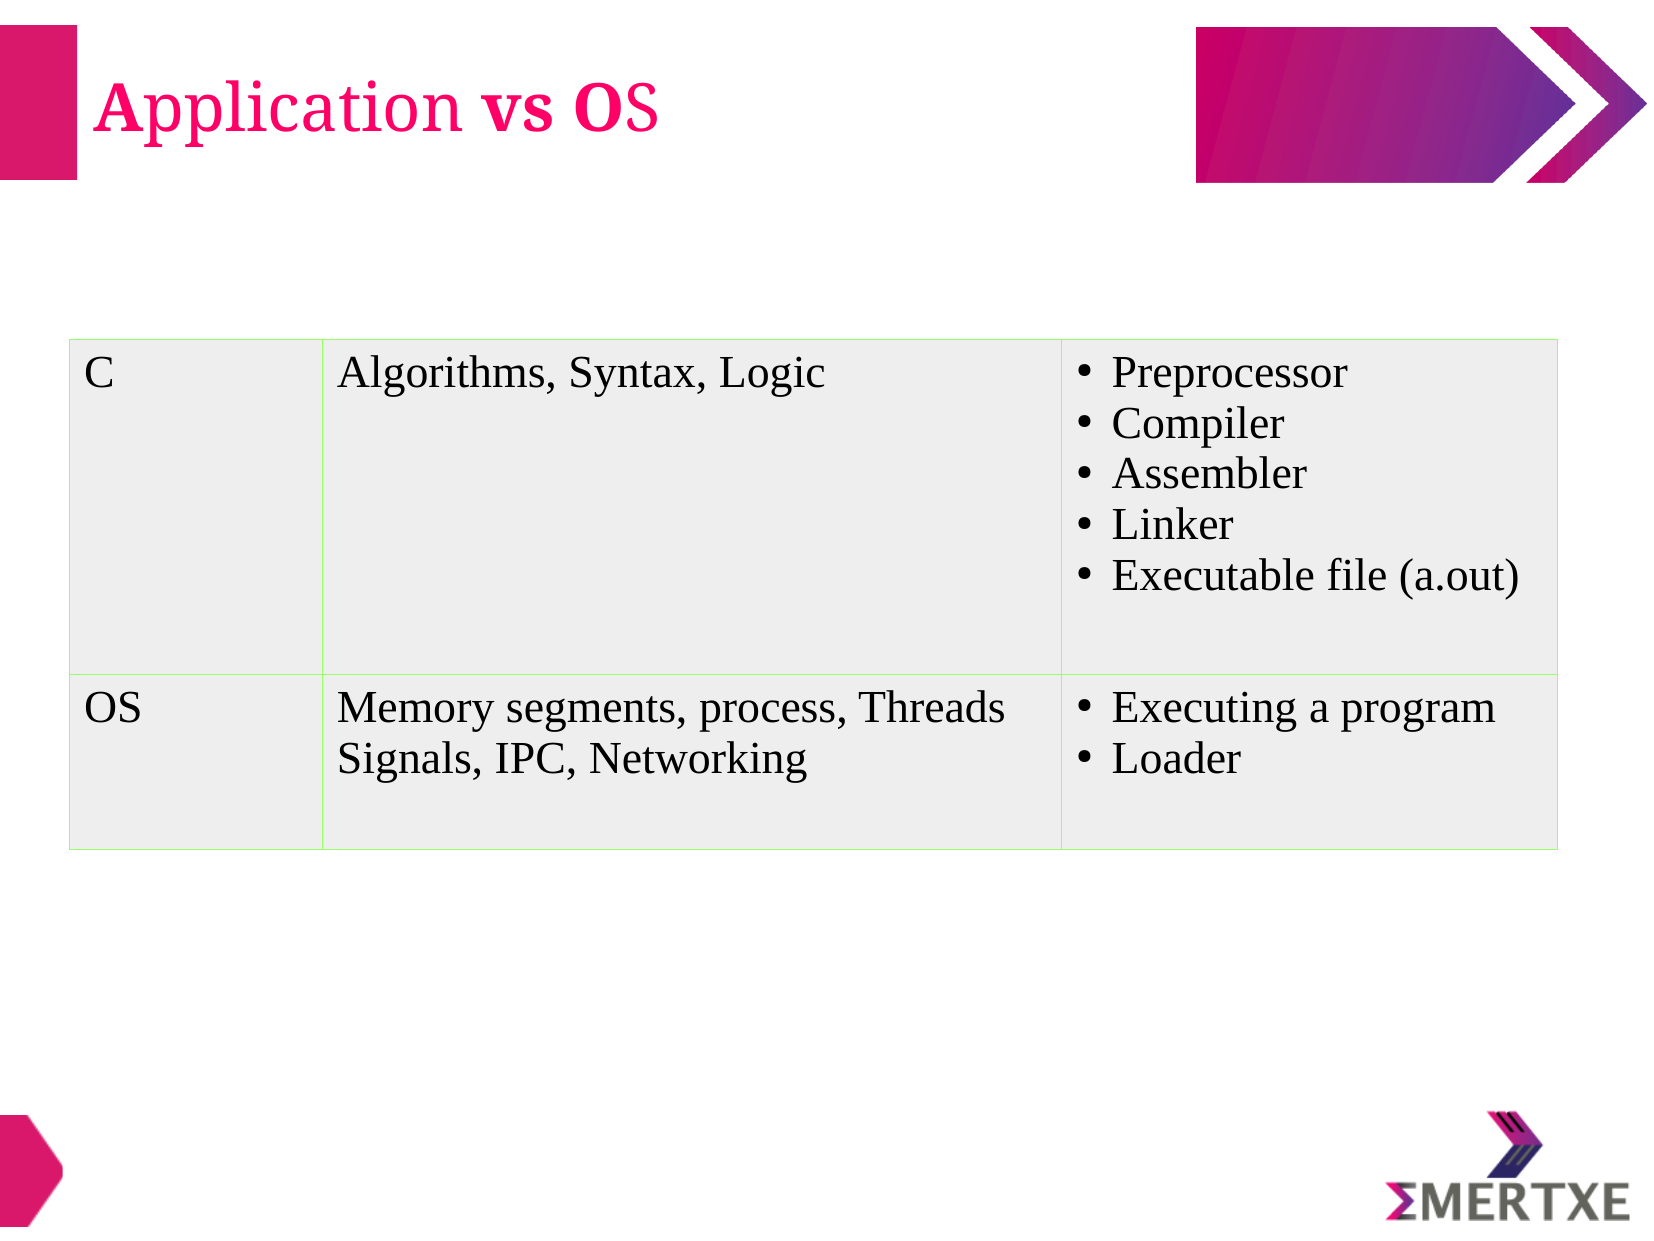

# Application vs OS
| C | Algorithms, Syntax, Logic | Preprocessor Compiler Assembler Linker Executable file (a.out) |
| --- | --- | --- |
| OS | Memory segments, process, Threads Signals, IPC, Networking | Executing a program Loader |